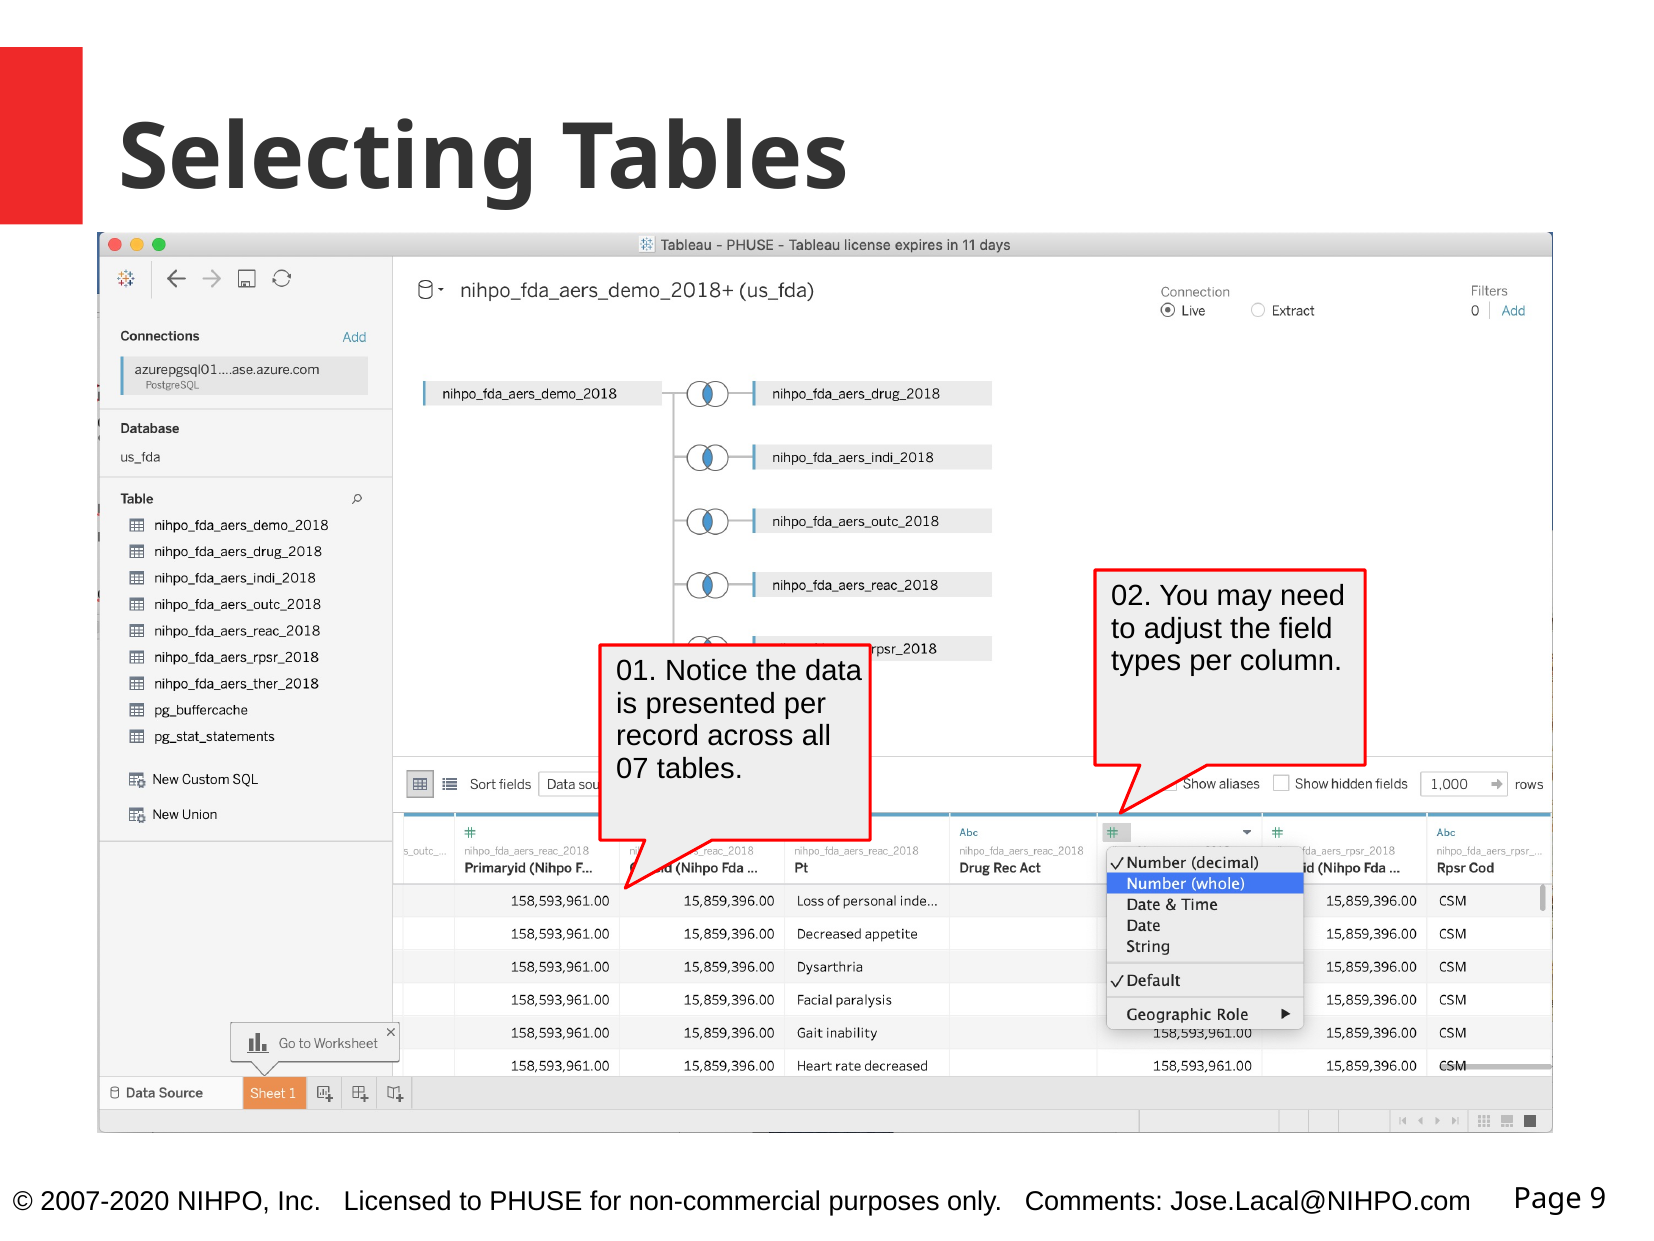

# Selecting Tables
02. You may need
to adjust the field
types per column.
01. Notice the data
is presented per
record across all
07 tables.
9
© 2007-2020 NIHPO, Inc. Licensed to PHUSE for non-commercial purposes only. Comments: Jose.Lacal@NIHPO.com